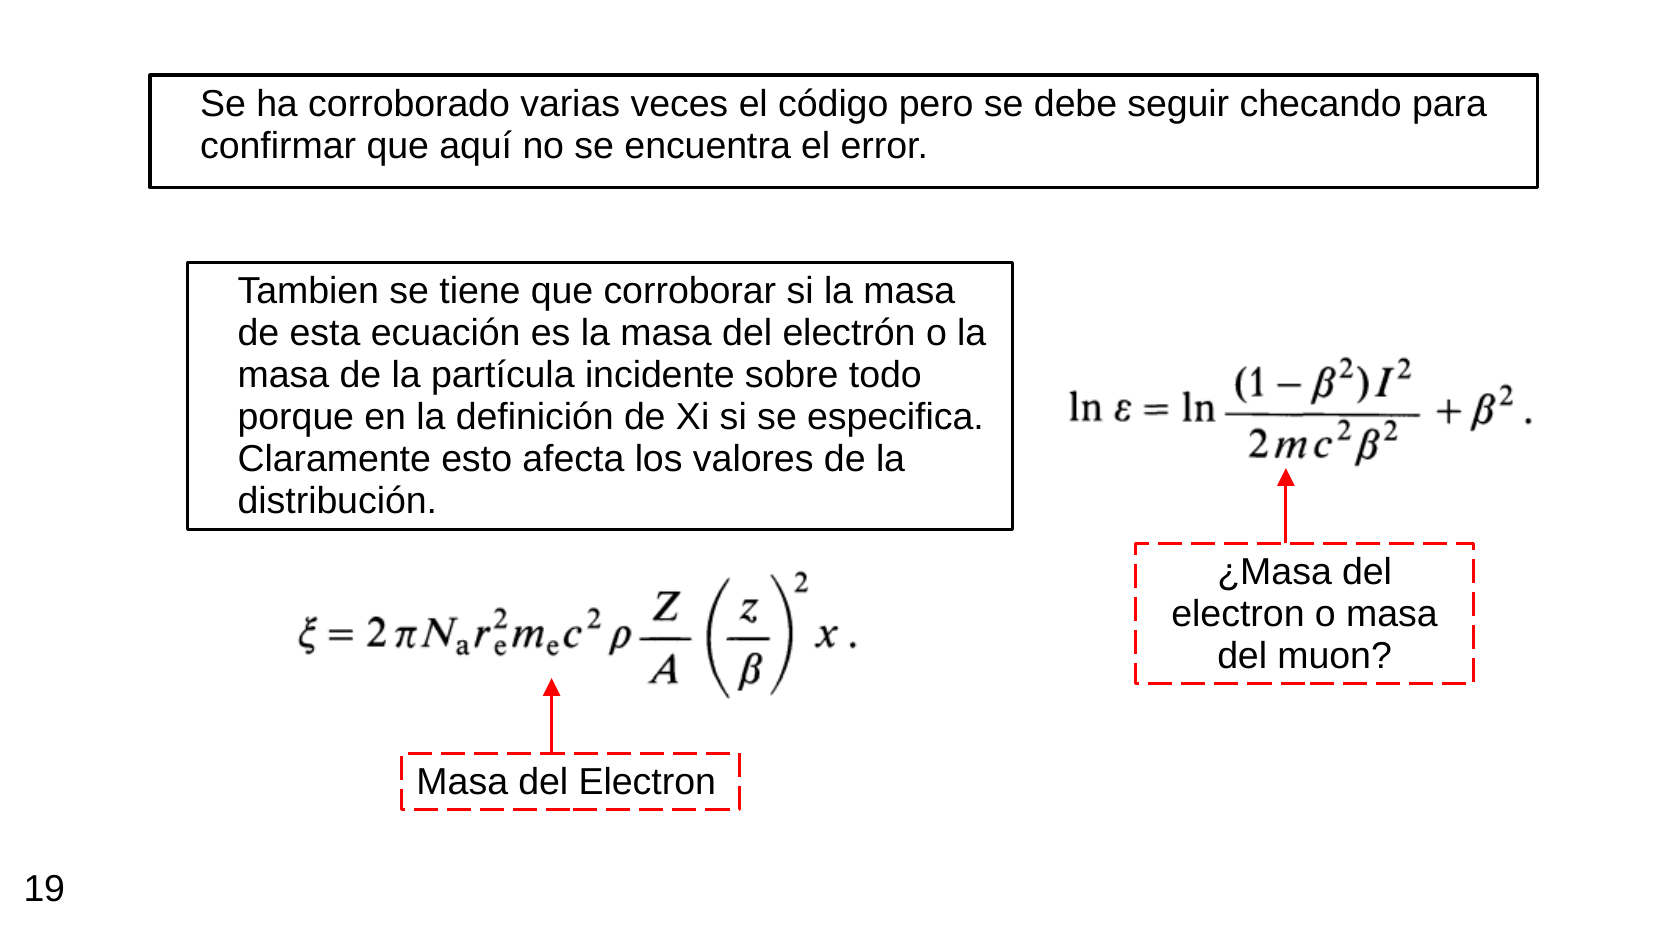

Se ha corroborado varias veces el código pero se debe seguir checando para confirmar que aquí no se encuentra el error.
Tambien se tiene que corroborar si la masa de esta ecuación es la masa del electrón o la masa de la partícula incidente sobre todo porque en la definición de Xi si se especifica. Claramente esto afecta los valores de la distribución.
¿Masa del electron o masa del muon?
Masa del Electron